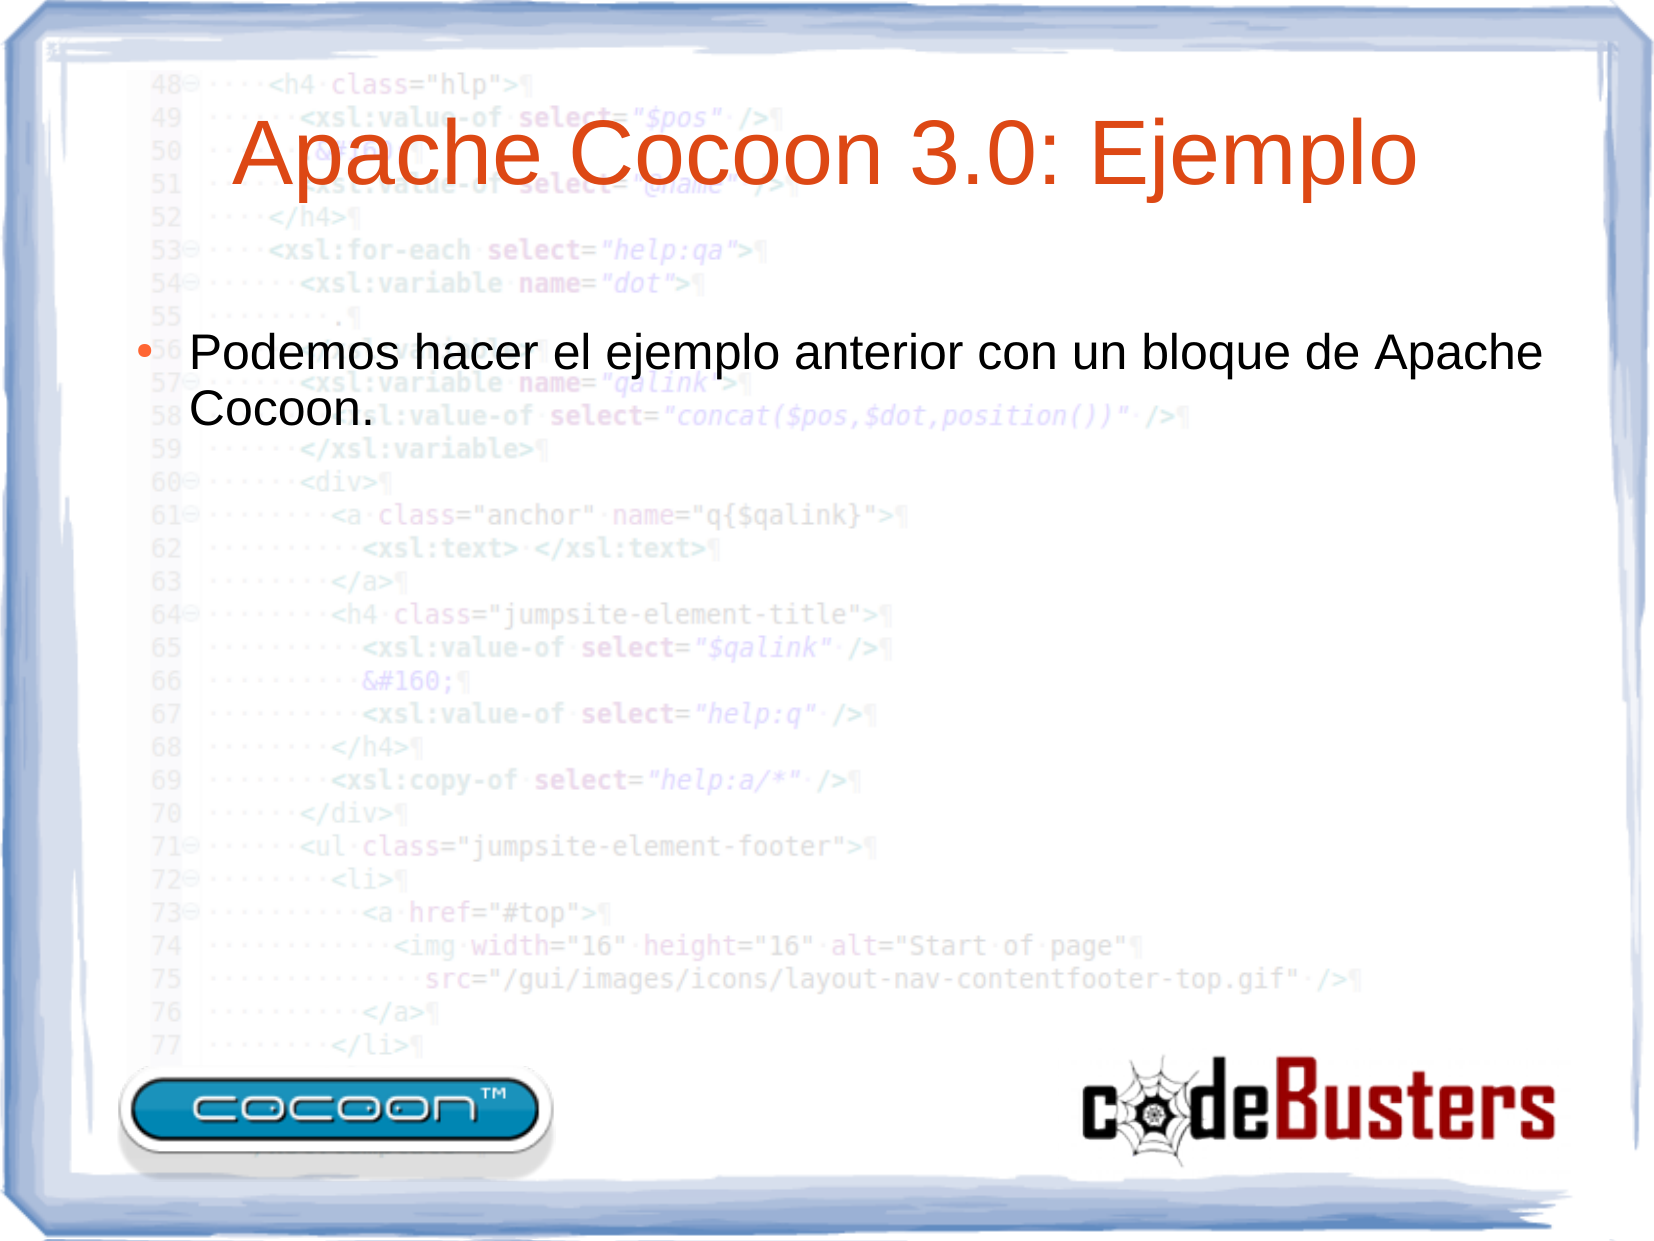

# Apache Cocoon 3.0: Ejemplo
Podemos hacer el ejemplo anterior con un bloque de Apache Cocoon.